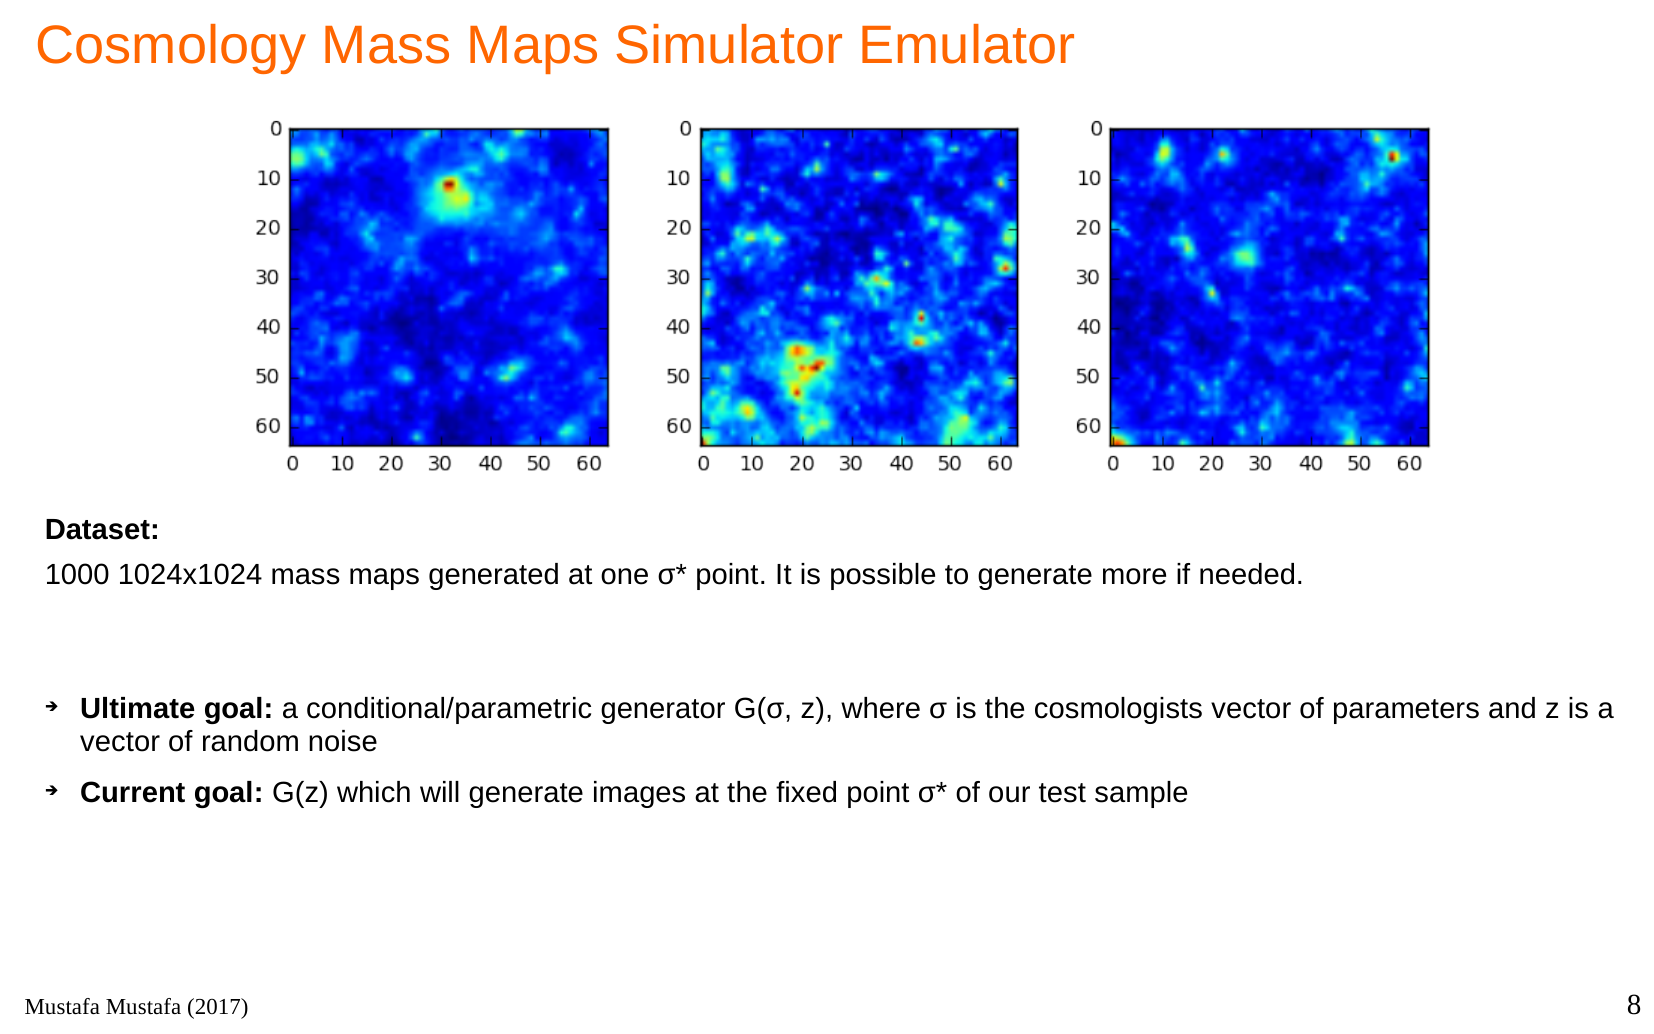

# Cosmology Mass Maps Simulator Emulator
Dataset:
1000 1024x1024 mass maps generated at one σ* point. It is possible to generate more if needed.
Ultimate goal: a conditional/parametric generator G(σ, z), where σ is the cosmologists vector of parameters and z is a vector of random noise
Current goal: G(z) which will generate images at the fixed point σ* of our test sample
8
Mustafa Mustafa (2017)